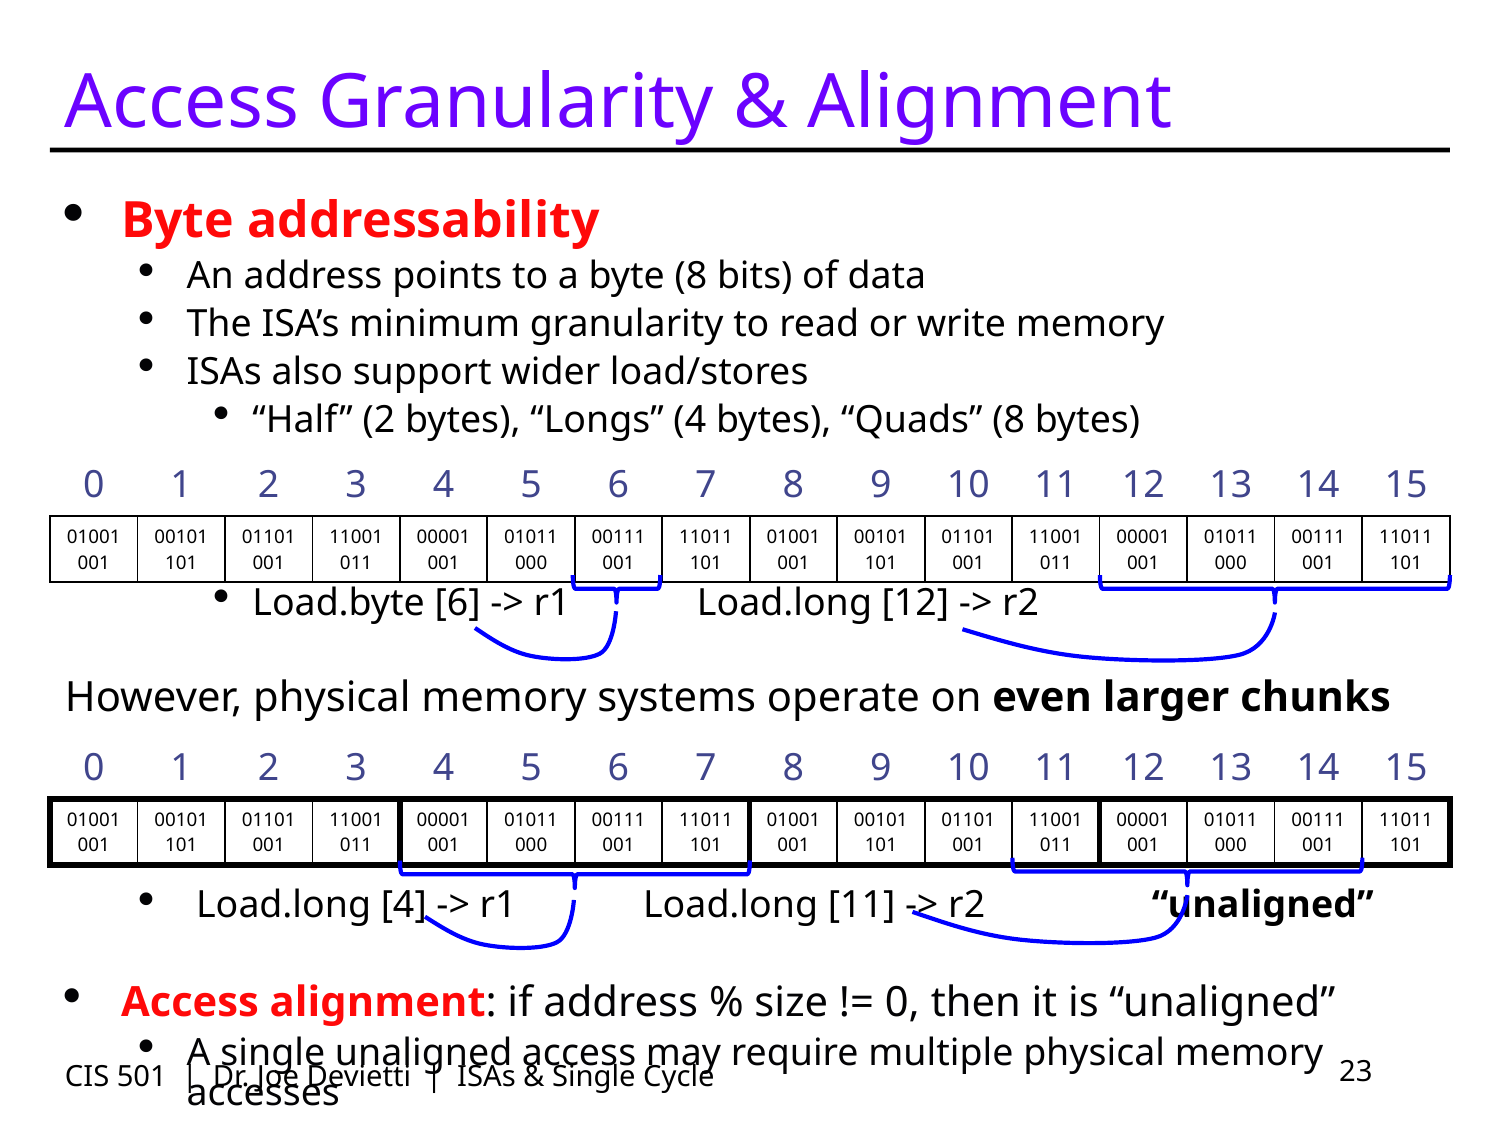

Access Granularity & Alignment
Byte addressability
An address points to a byte (8 bits) of data
The ISA’s minimum granularity to read or write memory
ISAs also support wider load/stores
“Half” (2 bytes), “Longs” (4 bytes), “Quads” (8 bytes)
Load.byte [6] -> r1 Load.long [12] -> r2
However, physical memory systems operate on even larger chunks
Load.long [4] -> r1 Load.long [11] -> r2 “unaligned”
Access alignment: if address % size != 0, then it is “unaligned”
A single unaligned access may require multiple physical memory accesses
| 0 | 1 | 2 | 3 | 4 | 5 | 6 | 7 | 8 | 9 | 10 | 11 | 12 | 13 | 14 | 15 |
| --- | --- | --- | --- | --- | --- | --- | --- | --- | --- | --- | --- | --- | --- | --- | --- |
| 01001001 | 00101101 | 01101001 | 11001011 | 00001001 | 01011000 | 00111001 | 11011101 | 01001001 | 00101101 | 01101001 | 11001011 | 00001001 | 01011000 | 00111001 | 11011101 |
| 0 | 1 | 2 | 3 | 4 | 5 | 6 | 7 | 8 | 9 | 10 | 11 | 12 | 13 | 14 | 15 |
| --- | --- | --- | --- | --- | --- | --- | --- | --- | --- | --- | --- | --- | --- | --- | --- |
| 01001001 | 00101101 | 01101001 | 11001011 | 00001001 | 01011000 | 00111001 | 11011101 | 01001001 | 00101101 | 01101001 | 11001011 | 00001001 | 01011000 | 00111001 | 11011101 |
CIS 501 | Dr. Joe Devietti | ISAs & Single Cycle